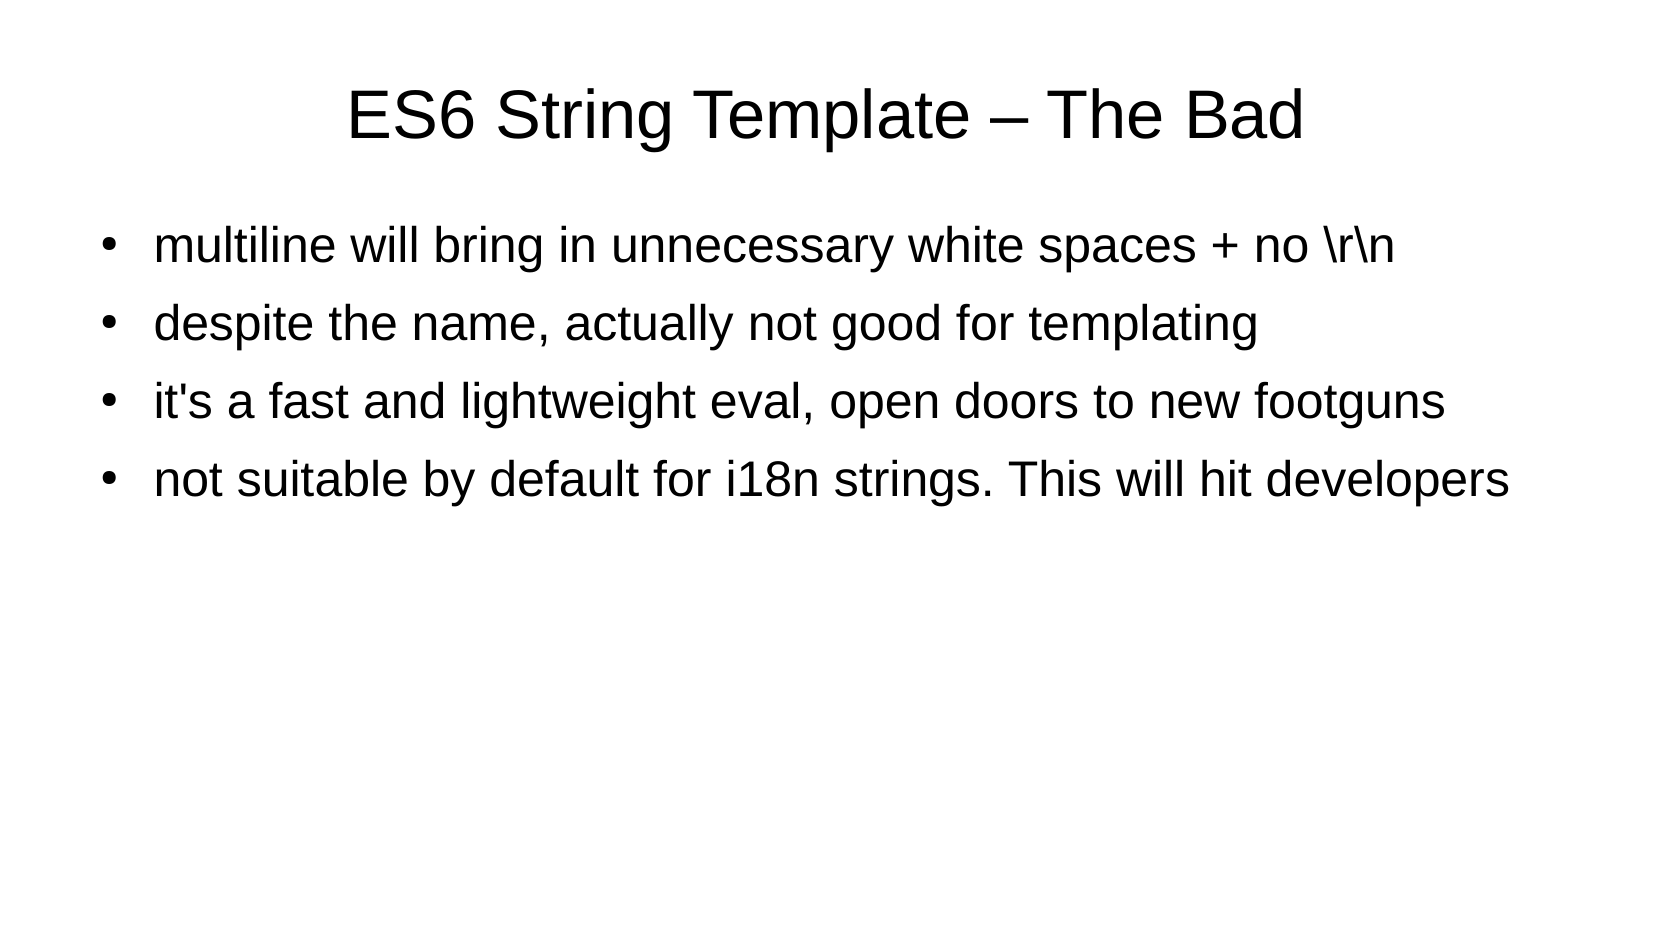

# ES6 String Template – The Bad
multiline will bring in unnecessary white spaces + no \r\n
despite the name, actually not good for templating
it's a fast and lightweight eval, open doors to new footguns
not suitable by default for i18n strings. This will hit developers